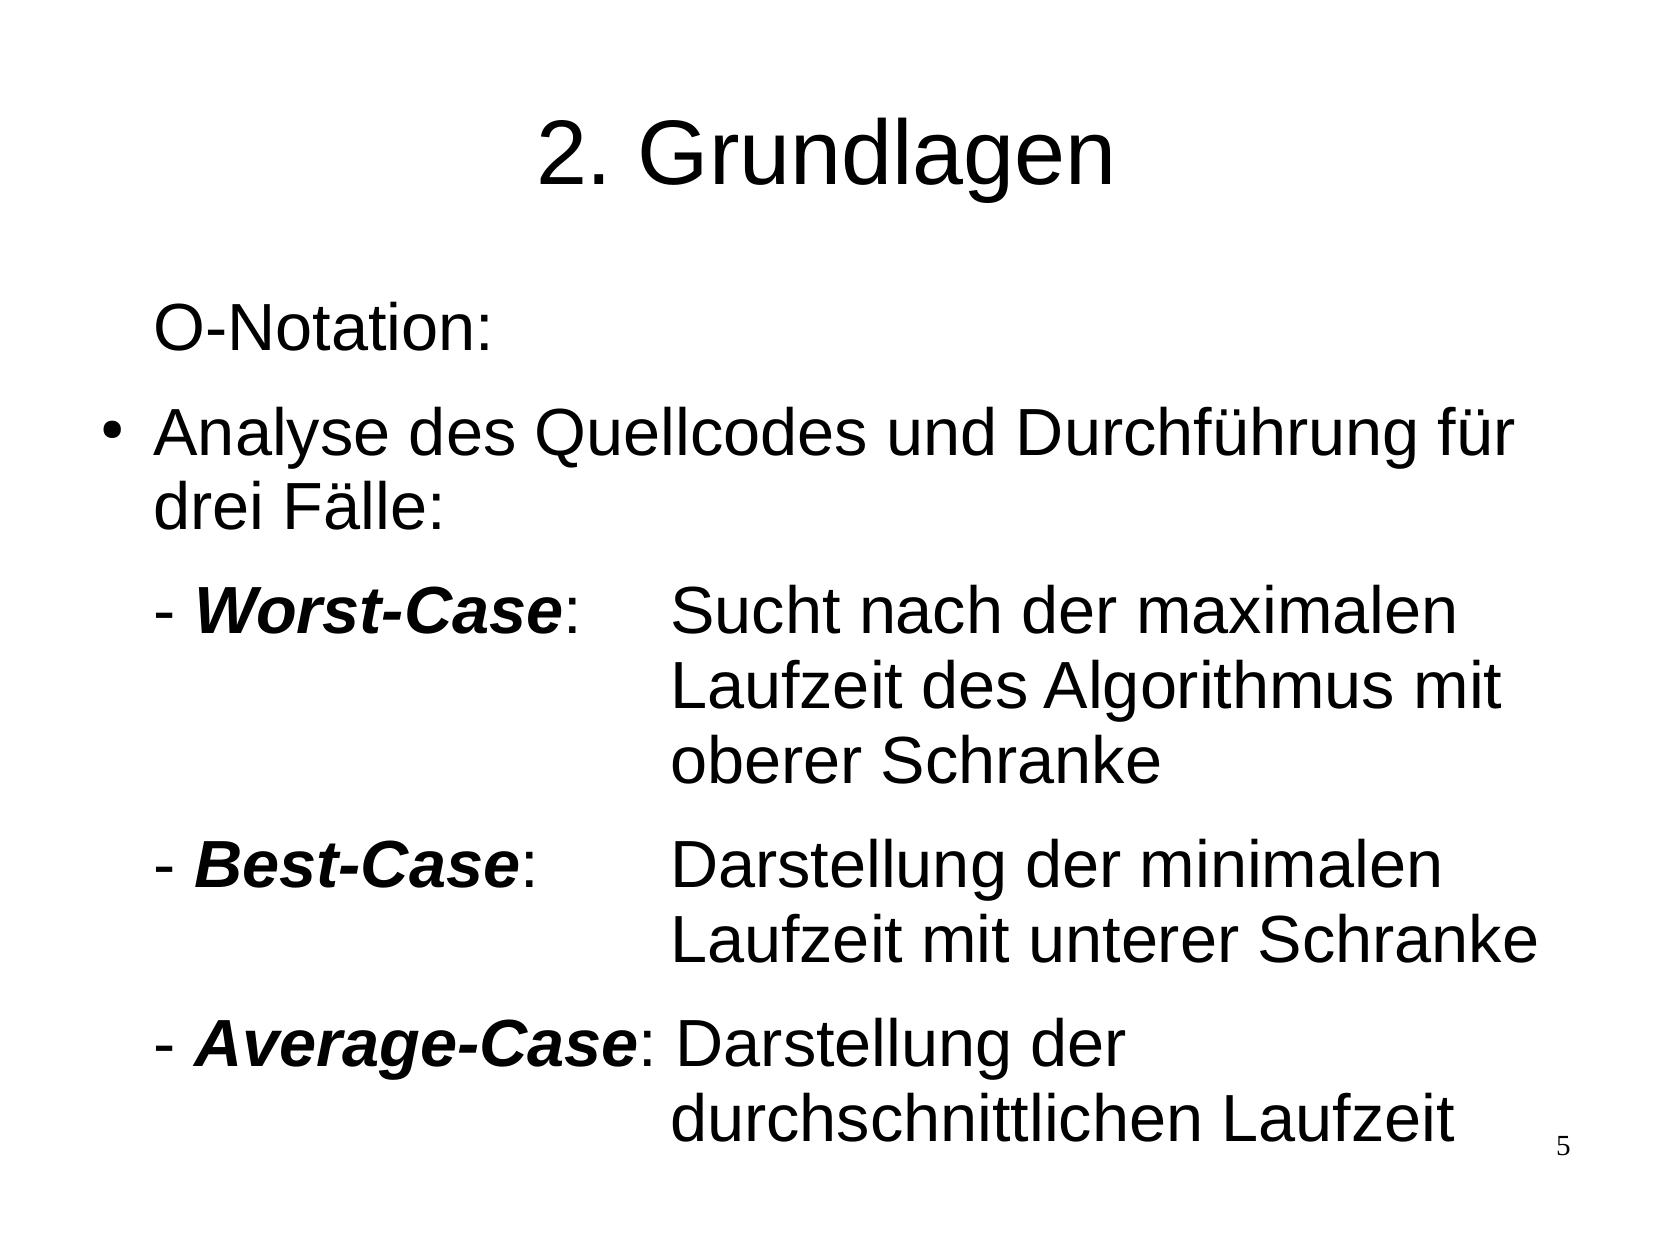

# 2. Grundlagen
O-Notation:
Analyse des Quellcodes und Durchführung für drei Fälle:
- Worst-Case: 	Sucht nach der maximalen 		 						Laufzeit des Algorithmus mit 							oberer Schranke
- Best-Case:		Darstellung der minimalen 									Laufzeit mit unterer Schranke
- Average-Case: Darstellung der 													durchschnittlichen Laufzeit
5